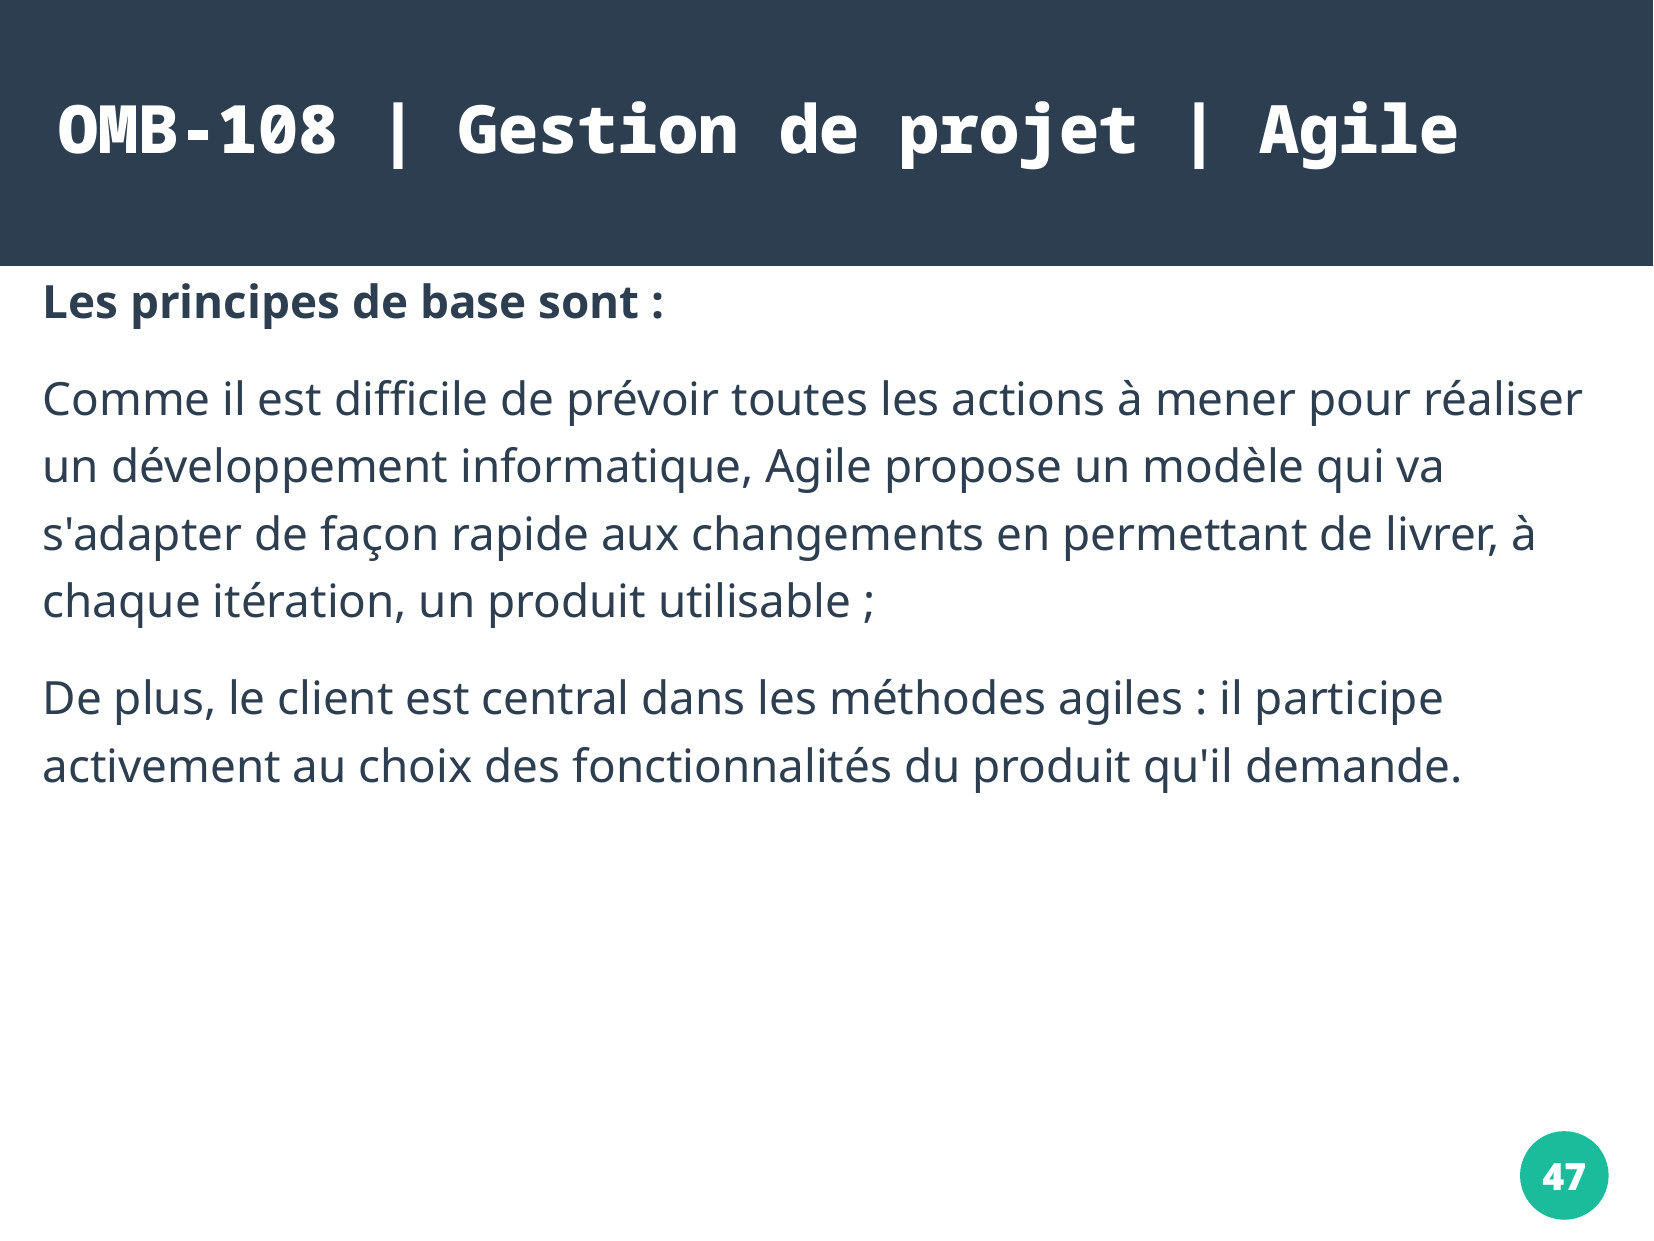

# OMB-108 | Gestion de projet | Agile
Les principes de base sont :
Comme il est difficile de prévoir toutes les actions à mener pour réaliser un développement informatique, Agile propose un modèle qui va s'adapter de façon rapide aux changements en permettant de livrer, à chaque itération, un produit utilisable ;
De plus, le client est central dans les méthodes agiles : il participe activement au choix des fonctionnalités du produit qu'il demande.
47